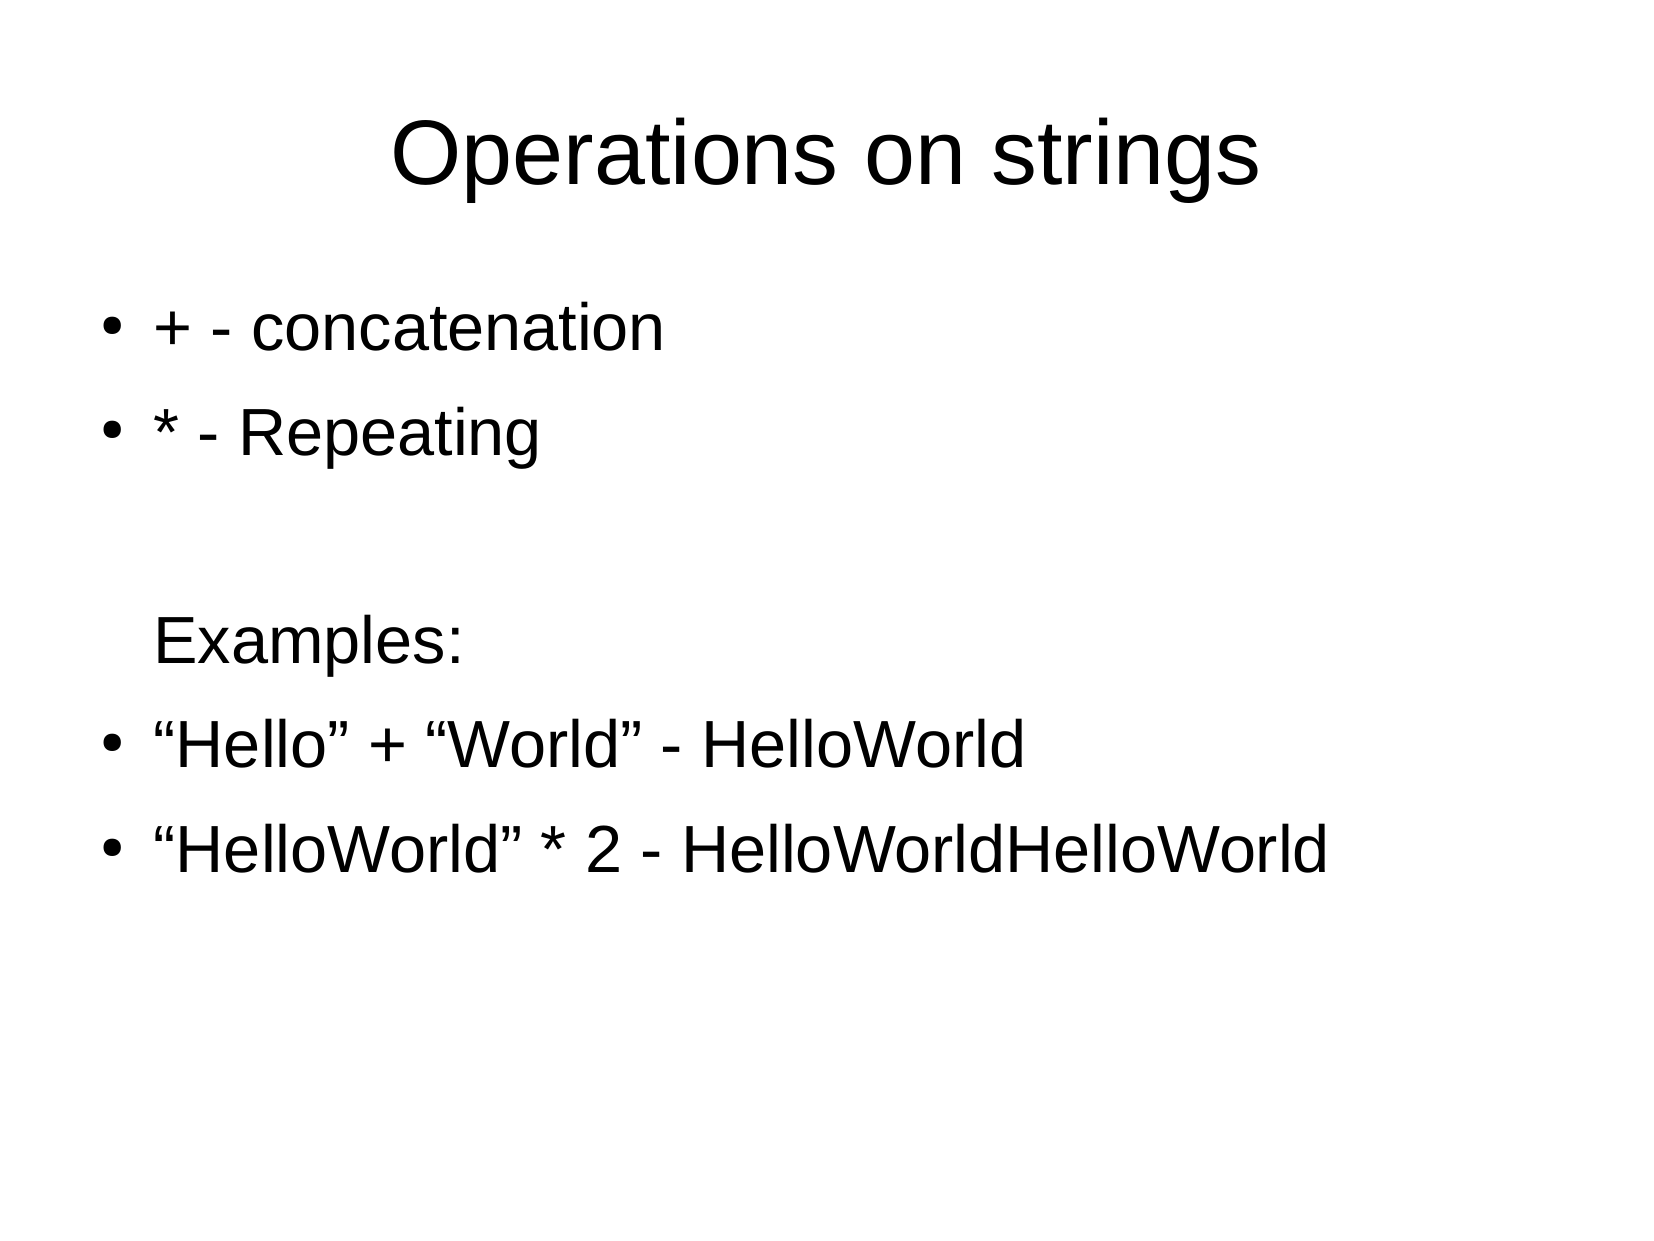

# Operations on strings
+ - concatenation
* - Repeating
Examples:
“Hello” + “World” - HelloWorld
“HelloWorld” * 2 - HelloWorldHelloWorld